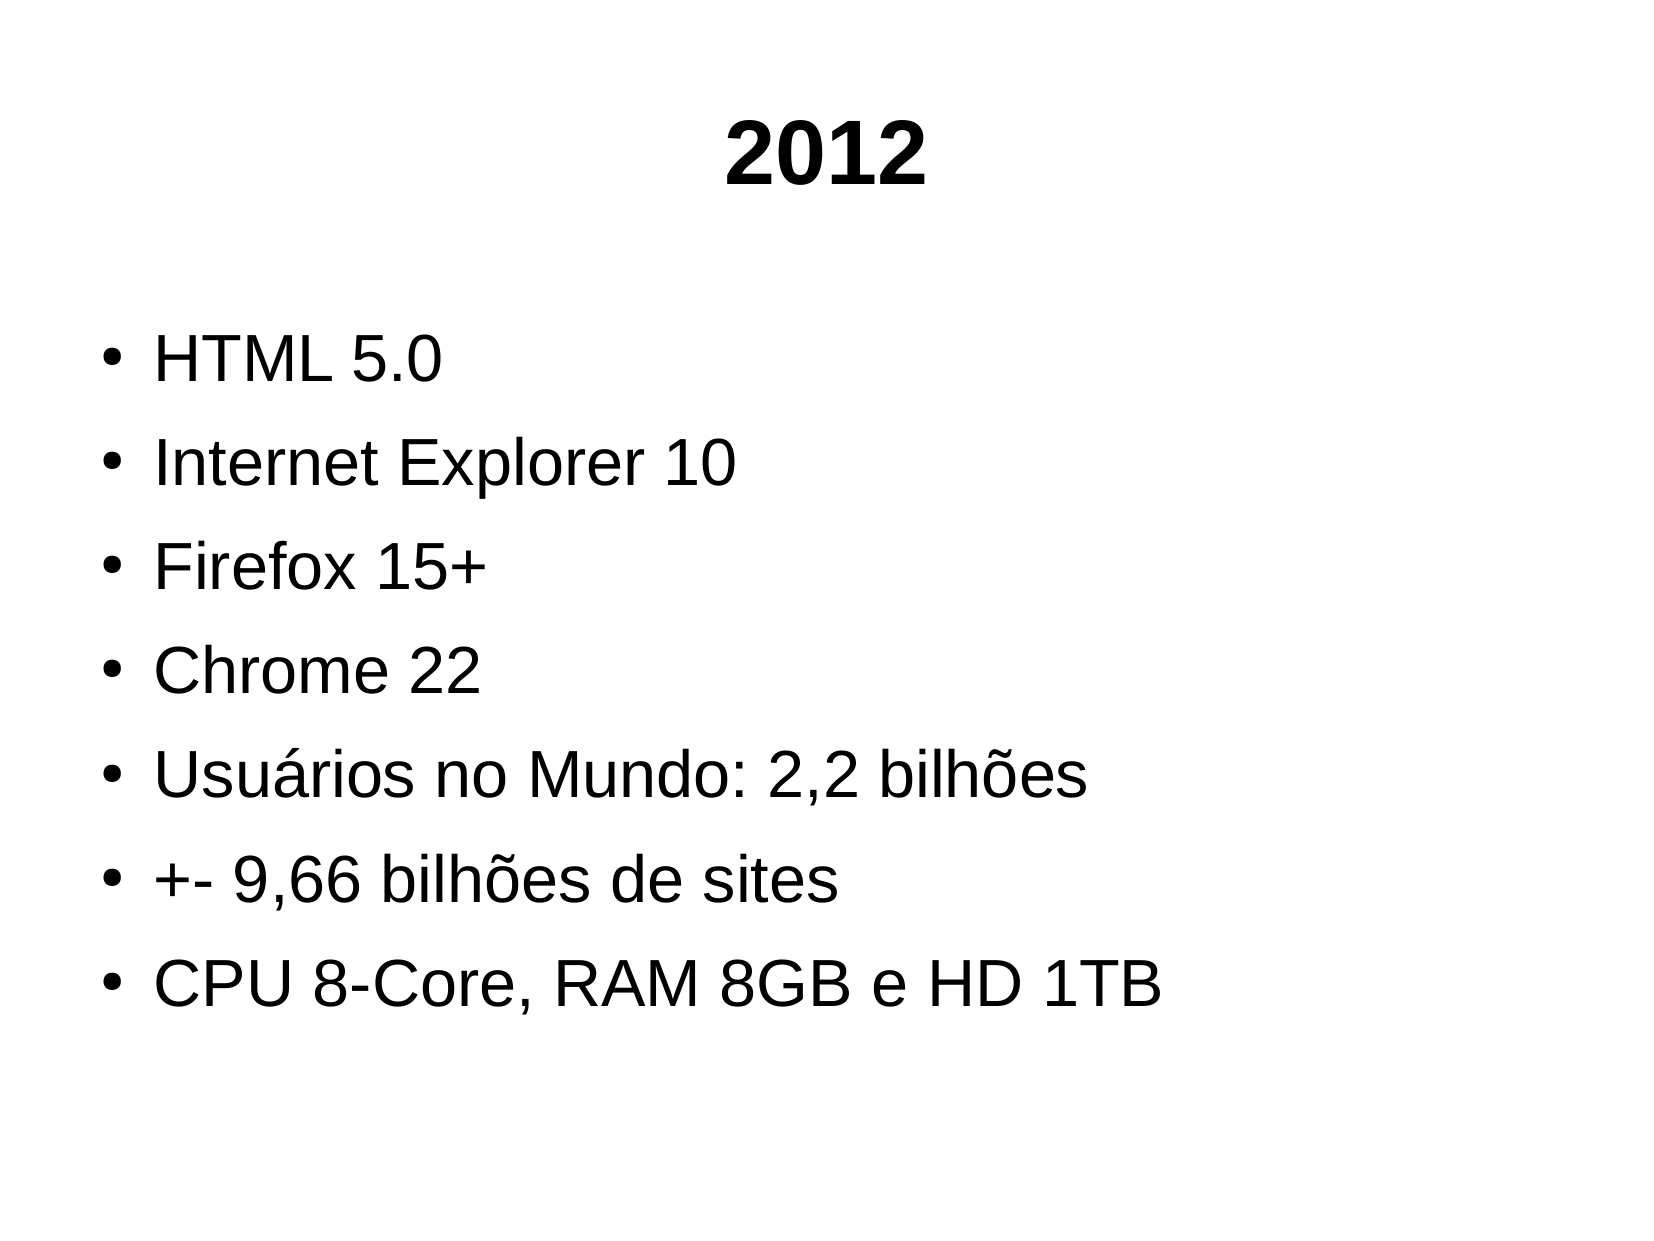

# 2012
HTML 5.0
Internet Explorer 10
Firefox 15+
Chrome 22
Usuários no Mundo: 2,2 bilhões
+- 9,66 bilhões de sites
CPU 8-Core, RAM 8GB e HD 1TB